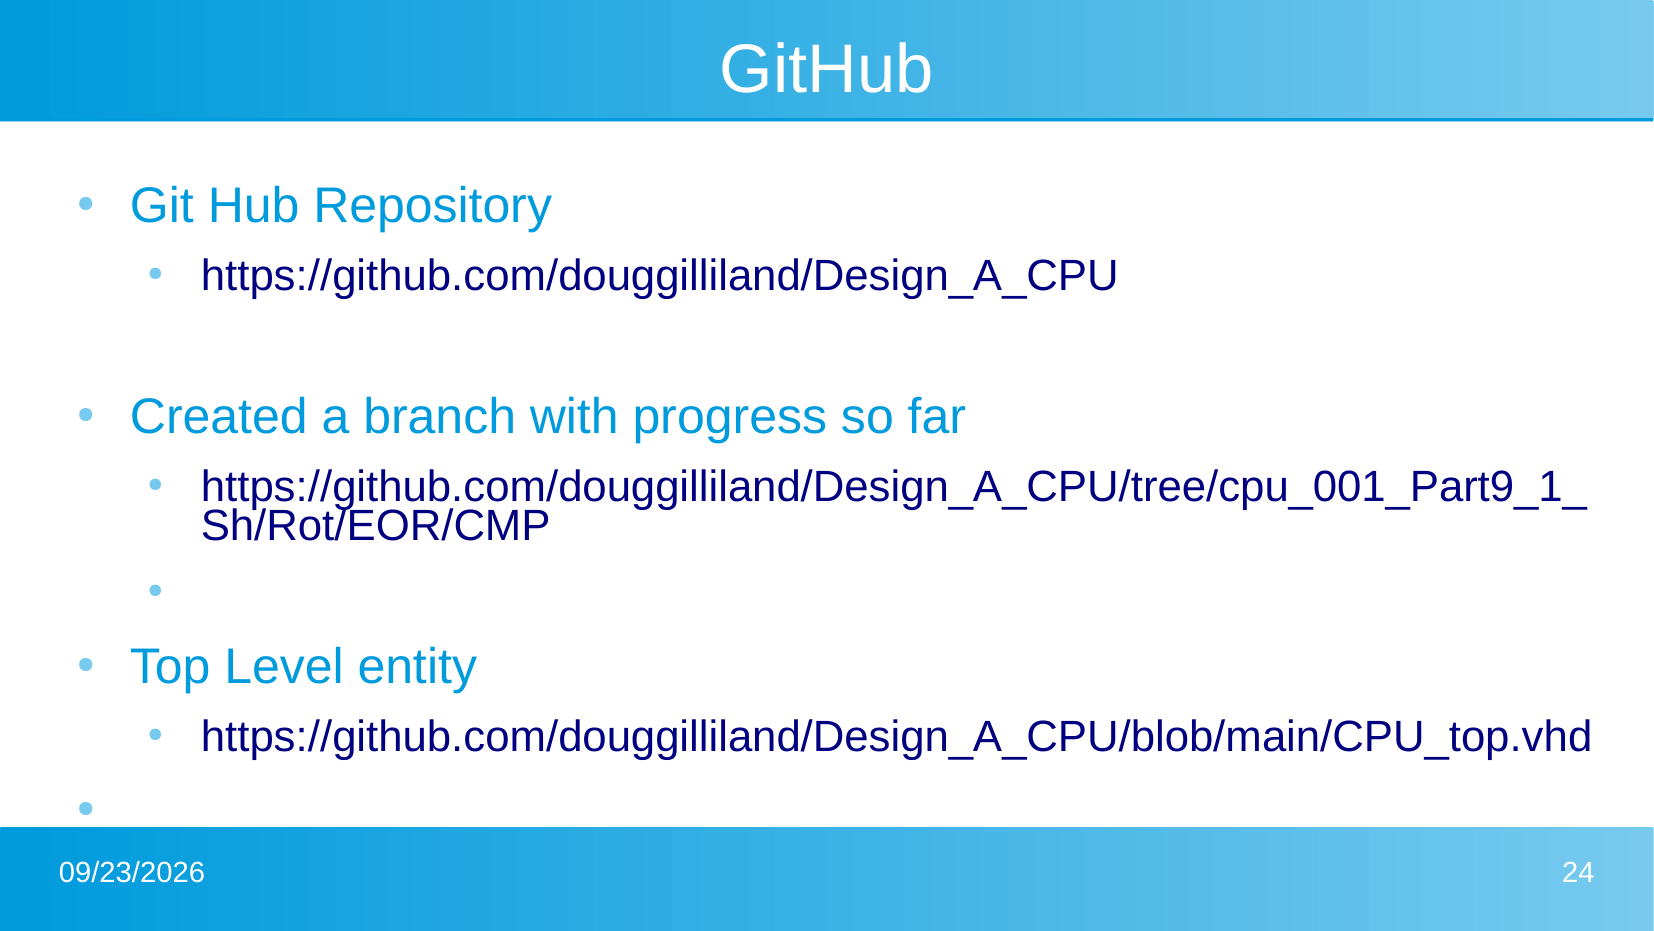

# GitHub
Git Hub Repository
https://github.com/douggilliland/Design_A_CPU
Created a branch with progress so far
https://github.com/douggilliland/Design_A_CPU/tree/cpu_001_Part9_1_Sh/Rot/EOR/CMP
Top Level entity
https://github.com/douggilliland/Design_A_CPU/blob/main/CPU_top.vhd
24